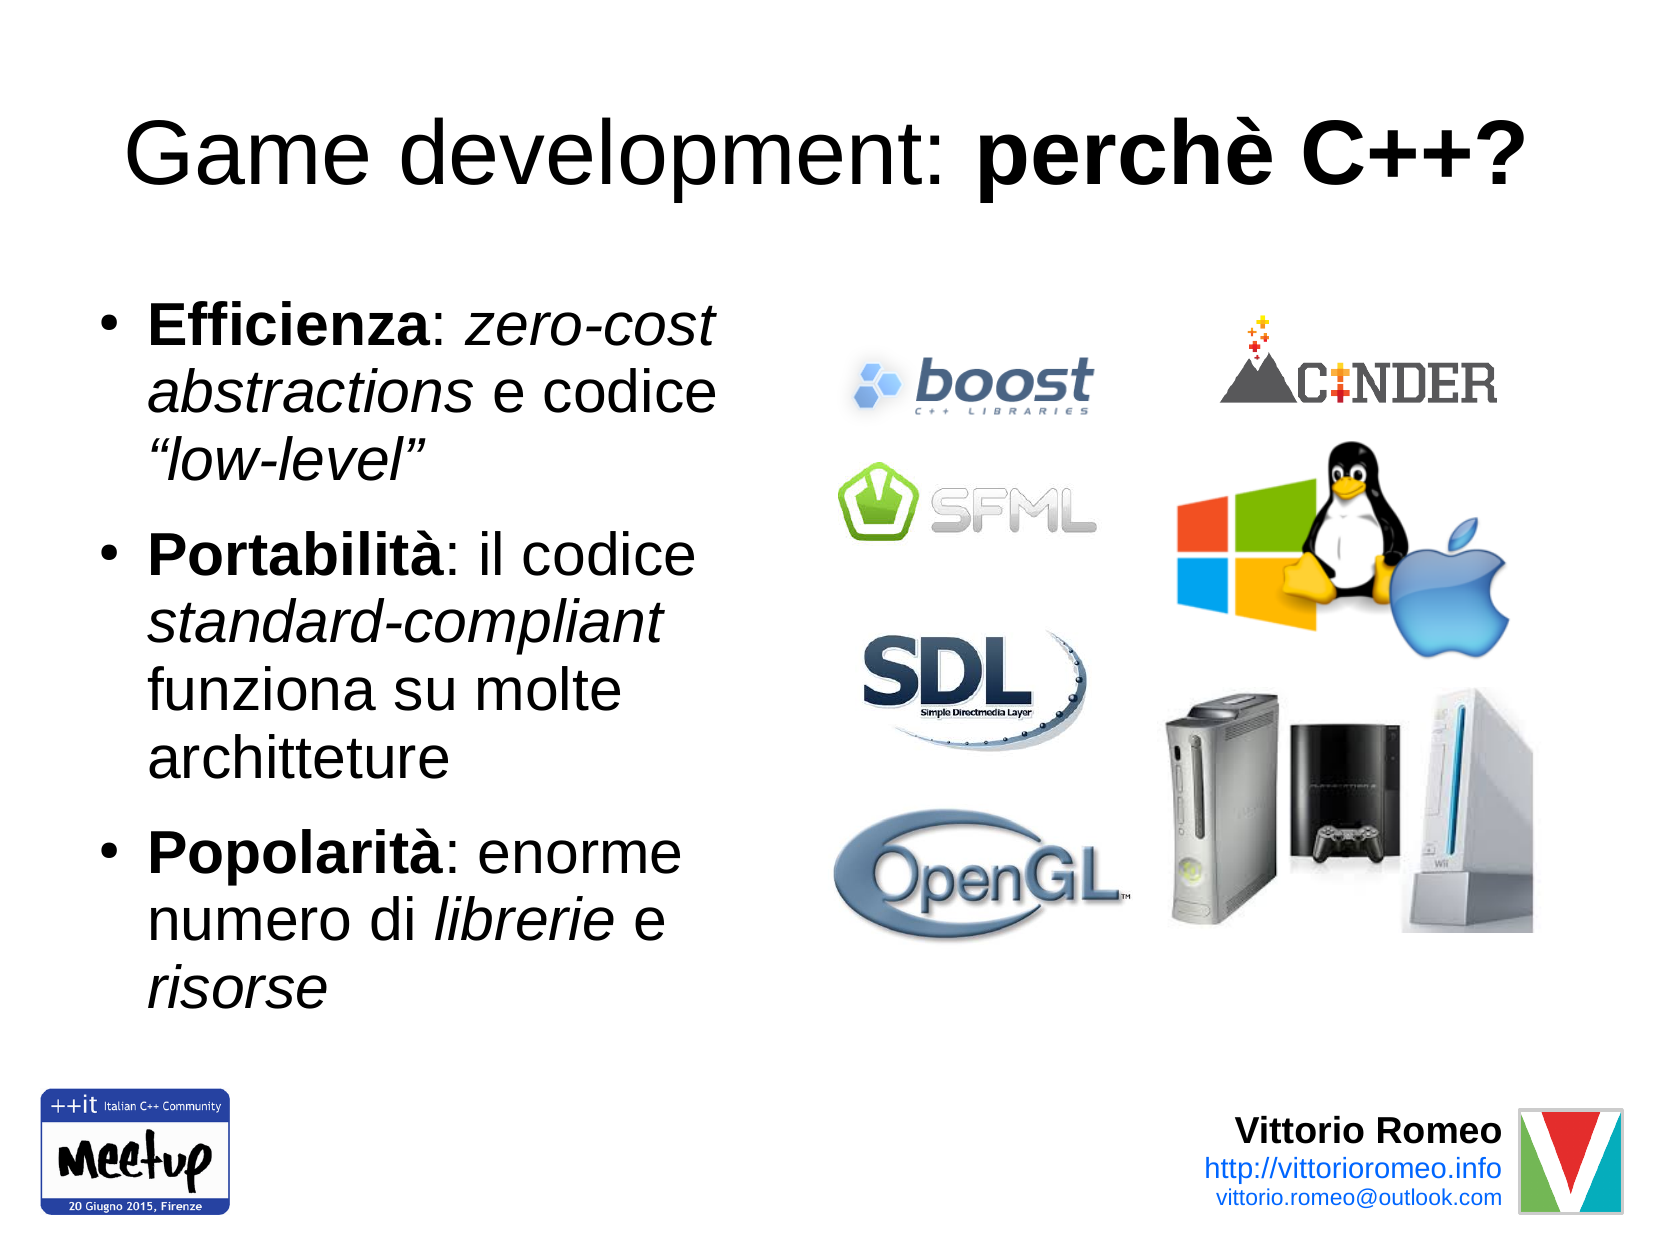

# Game development: perchè C++?
Efficienza: zero-cost abstractions e codice “low-level”
Portabilità: il codice standard-compliant funziona su molte architteture
Popolarità: enorme numero di librerie e risorse